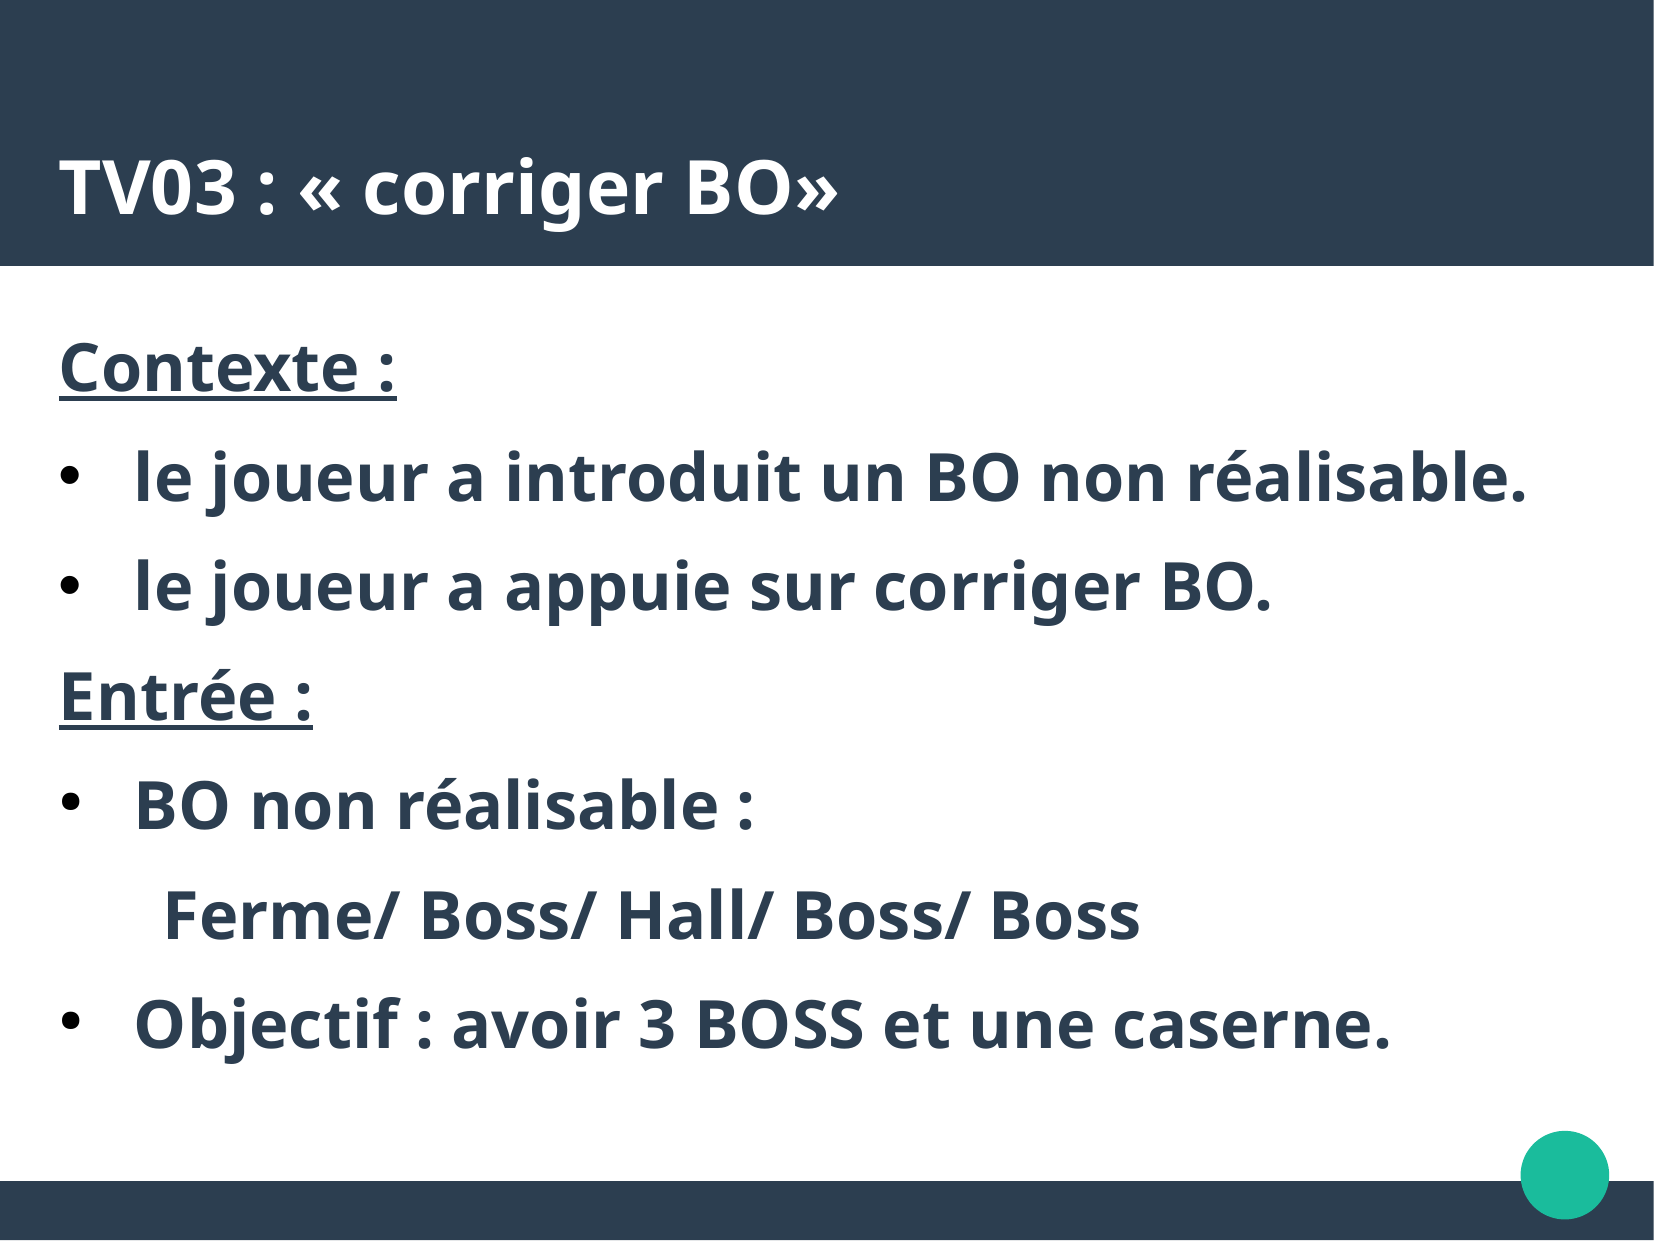

# TV03 : « corriger BO»
Contexte :
le joueur a introduit un BO non réalisable.
le joueur a appuie sur corriger BO.
Entrée :
BO non réalisable :
 Ferme/ Boss/ Hall/ Boss/ Boss
Objectif : avoir 3 BOSS et une caserne.